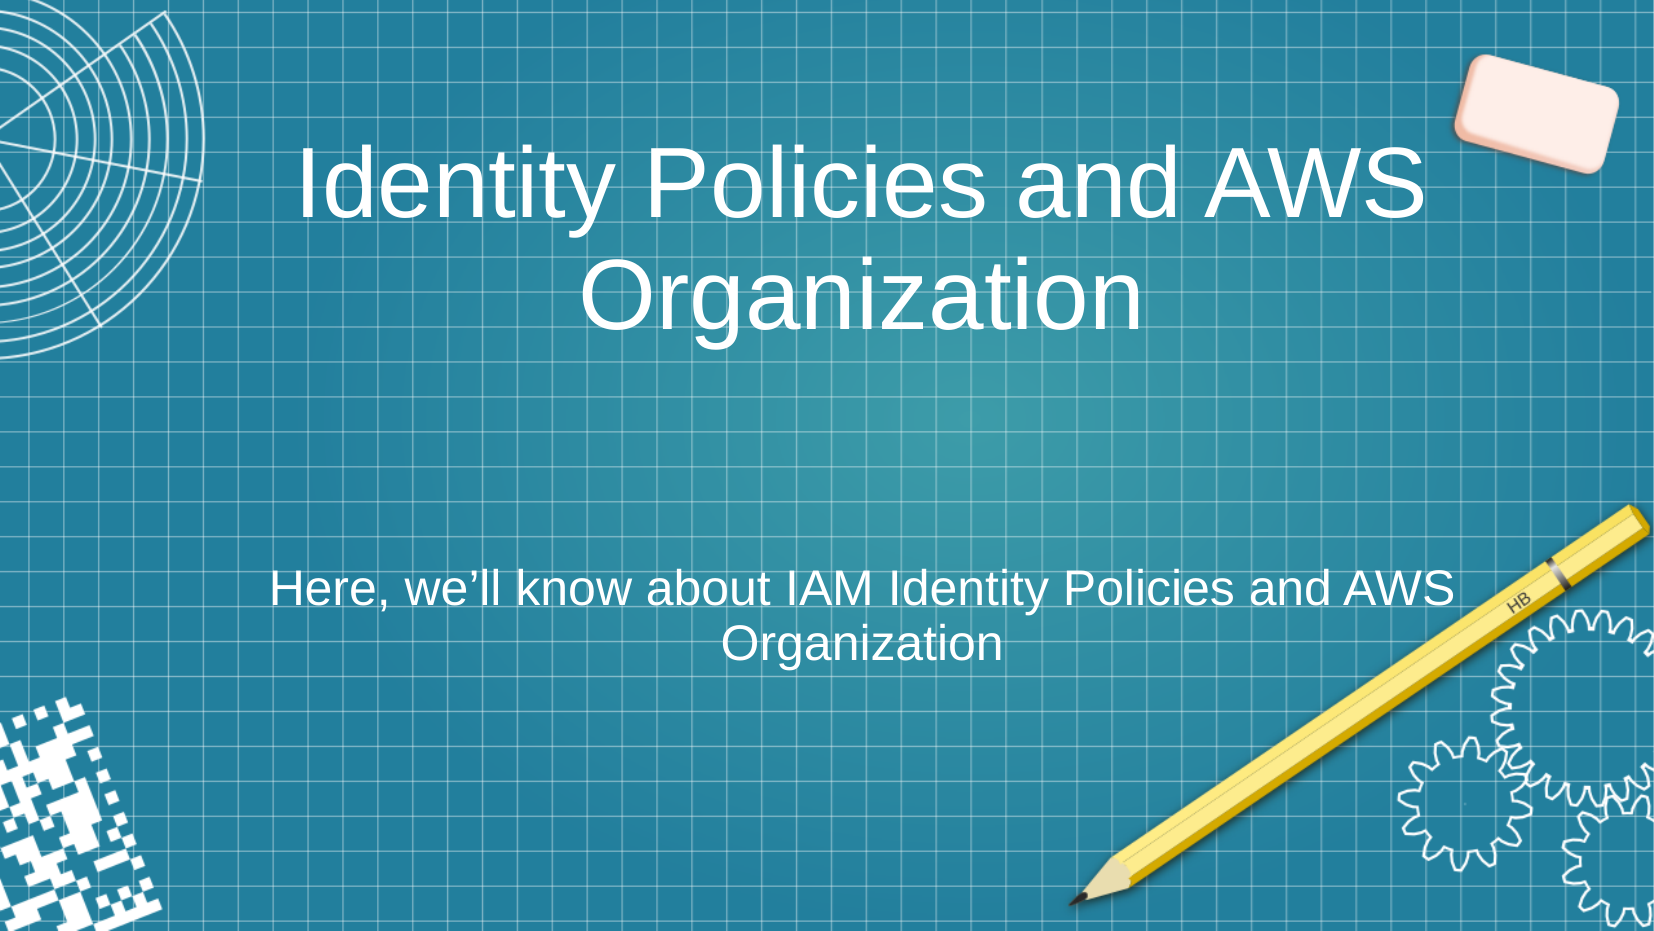

# Identity Policies and AWS Organization
Here, we’ll know about IAM Identity Policies and AWS Organization